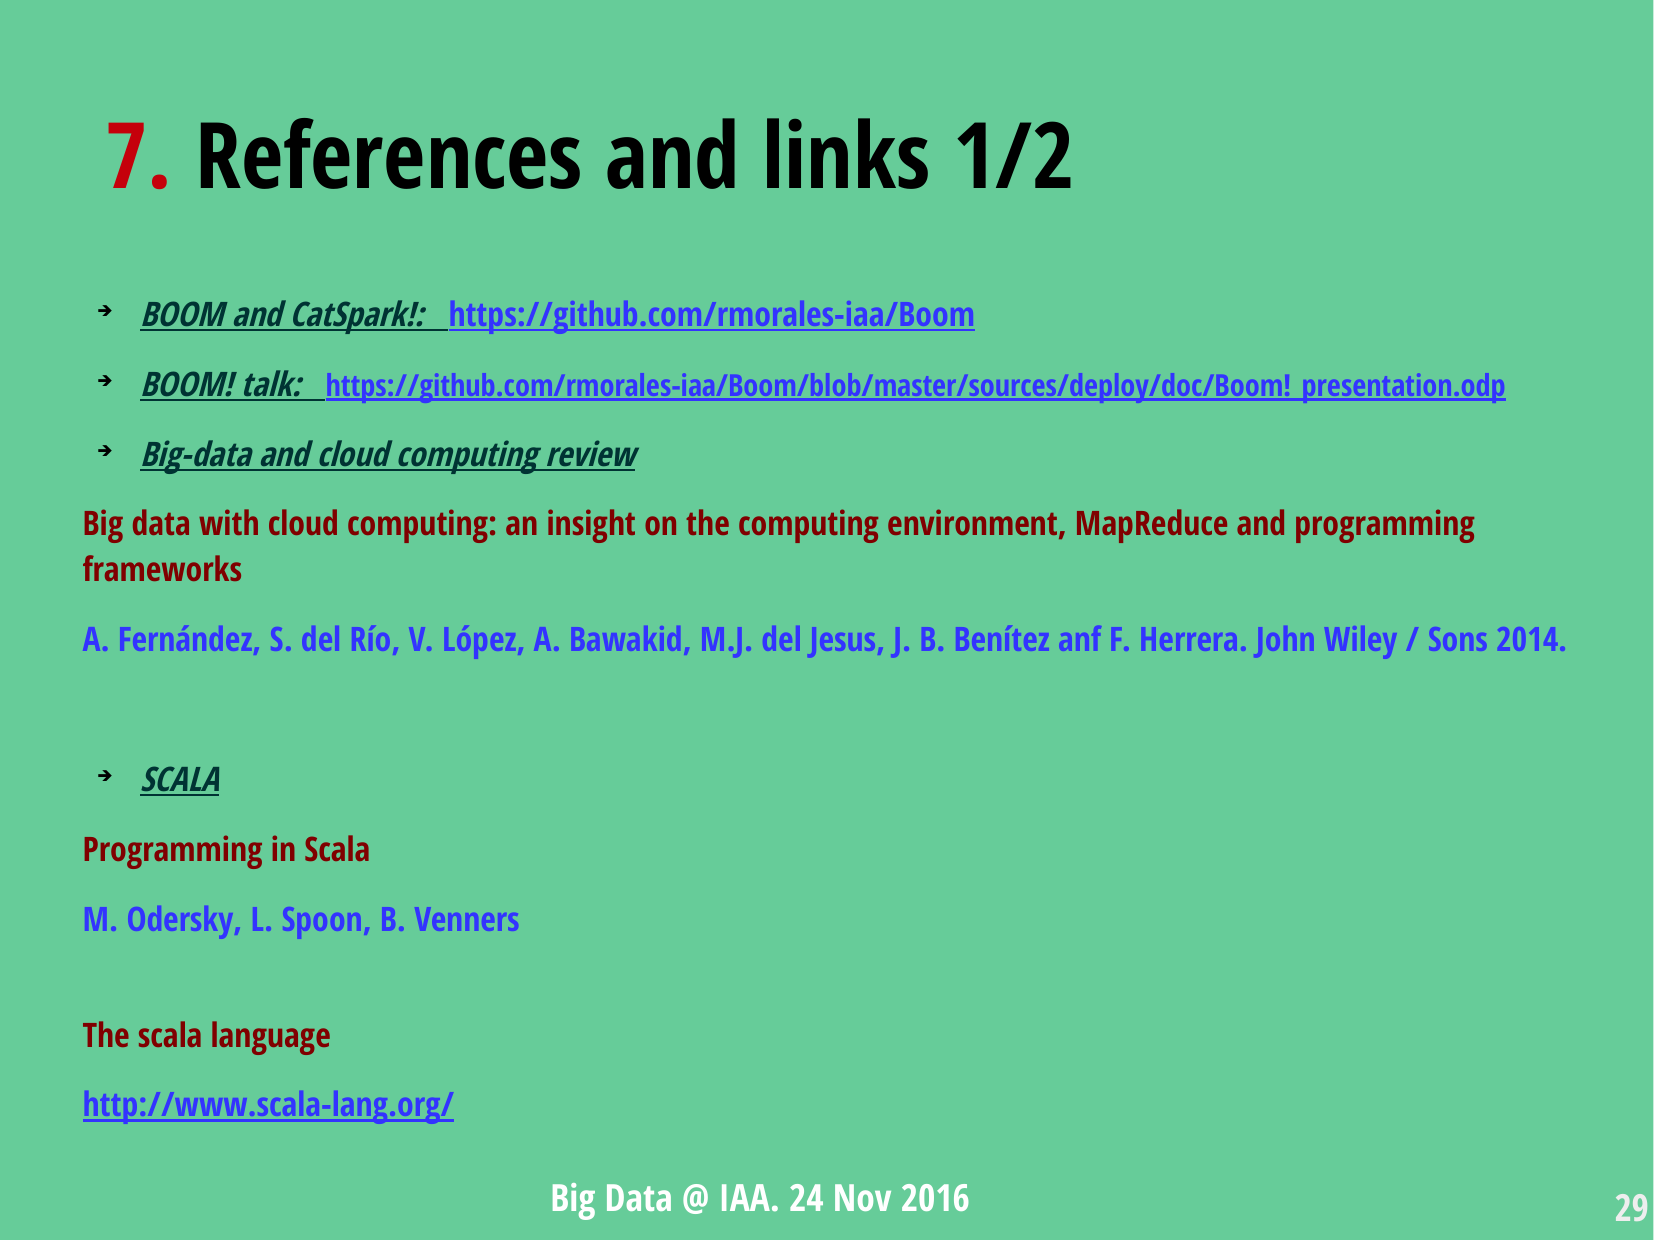

# 7. References and links 1/2
BOOM and CatSpark!: https://github.com/rmorales-iaa/Boom
BOOM! talk: https://github.com/rmorales-iaa/Boom/blob/master/sources/deploy/doc/Boom!_presentation.odp
Big-data and cloud computing review
Big data with cloud computing: an insight on the computing environment, MapReduce and programming frameworks
A. Fernández, S. del Río, V. López, A. Bawakid, M.J. del Jesus, J. B. Benítez anf F. Herrera. John Wiley / Sons 2014.
SCALA
Programming in Scala
M. Odersky, L. Spoon, B. Venners
The scala language
http://www.scala-lang.org/
Big Data @ IAA. 24 Nov 2016
29